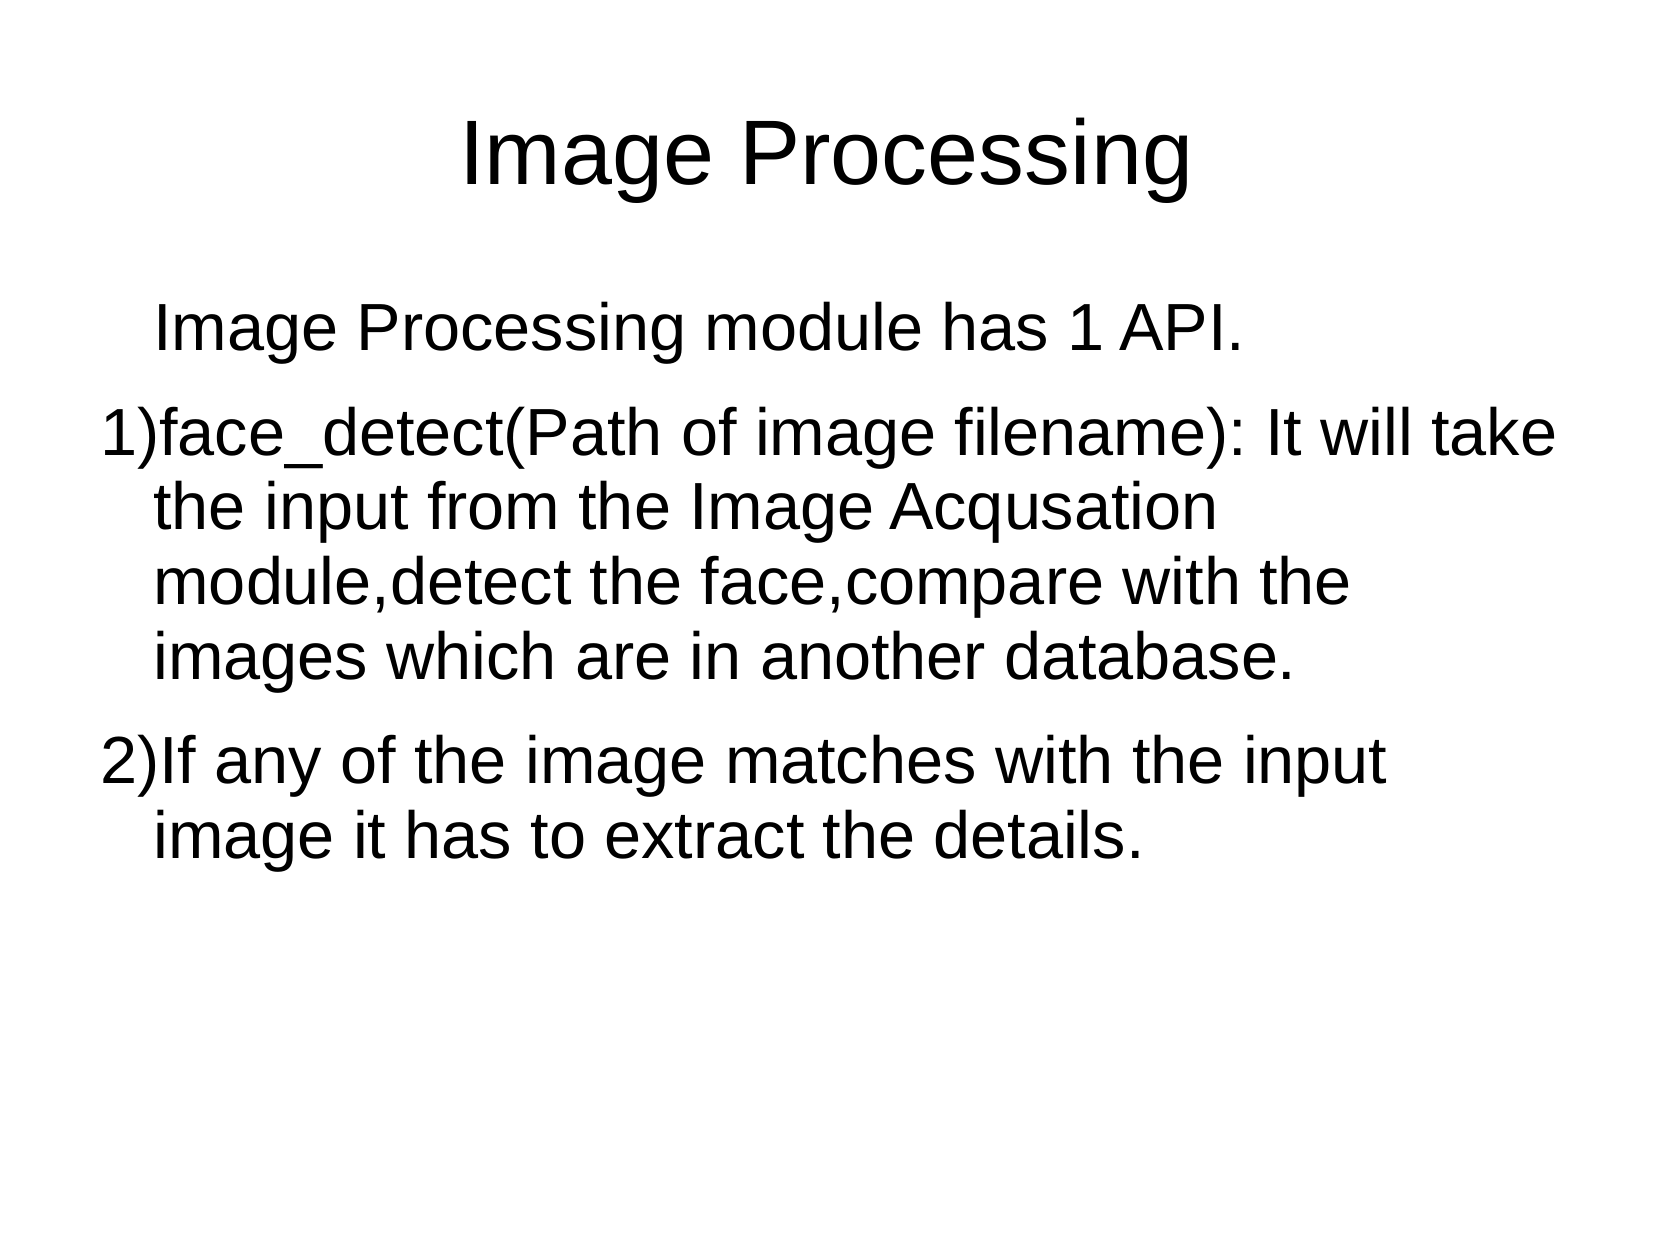

# Image Processing
Image Processing module has 1 API.
face_detect(Path of image filename): It will take the input from the Image Acqusation module,detect the face,compare with the images which are in another database.
If any of the image matches with the input image it has to extract the details.